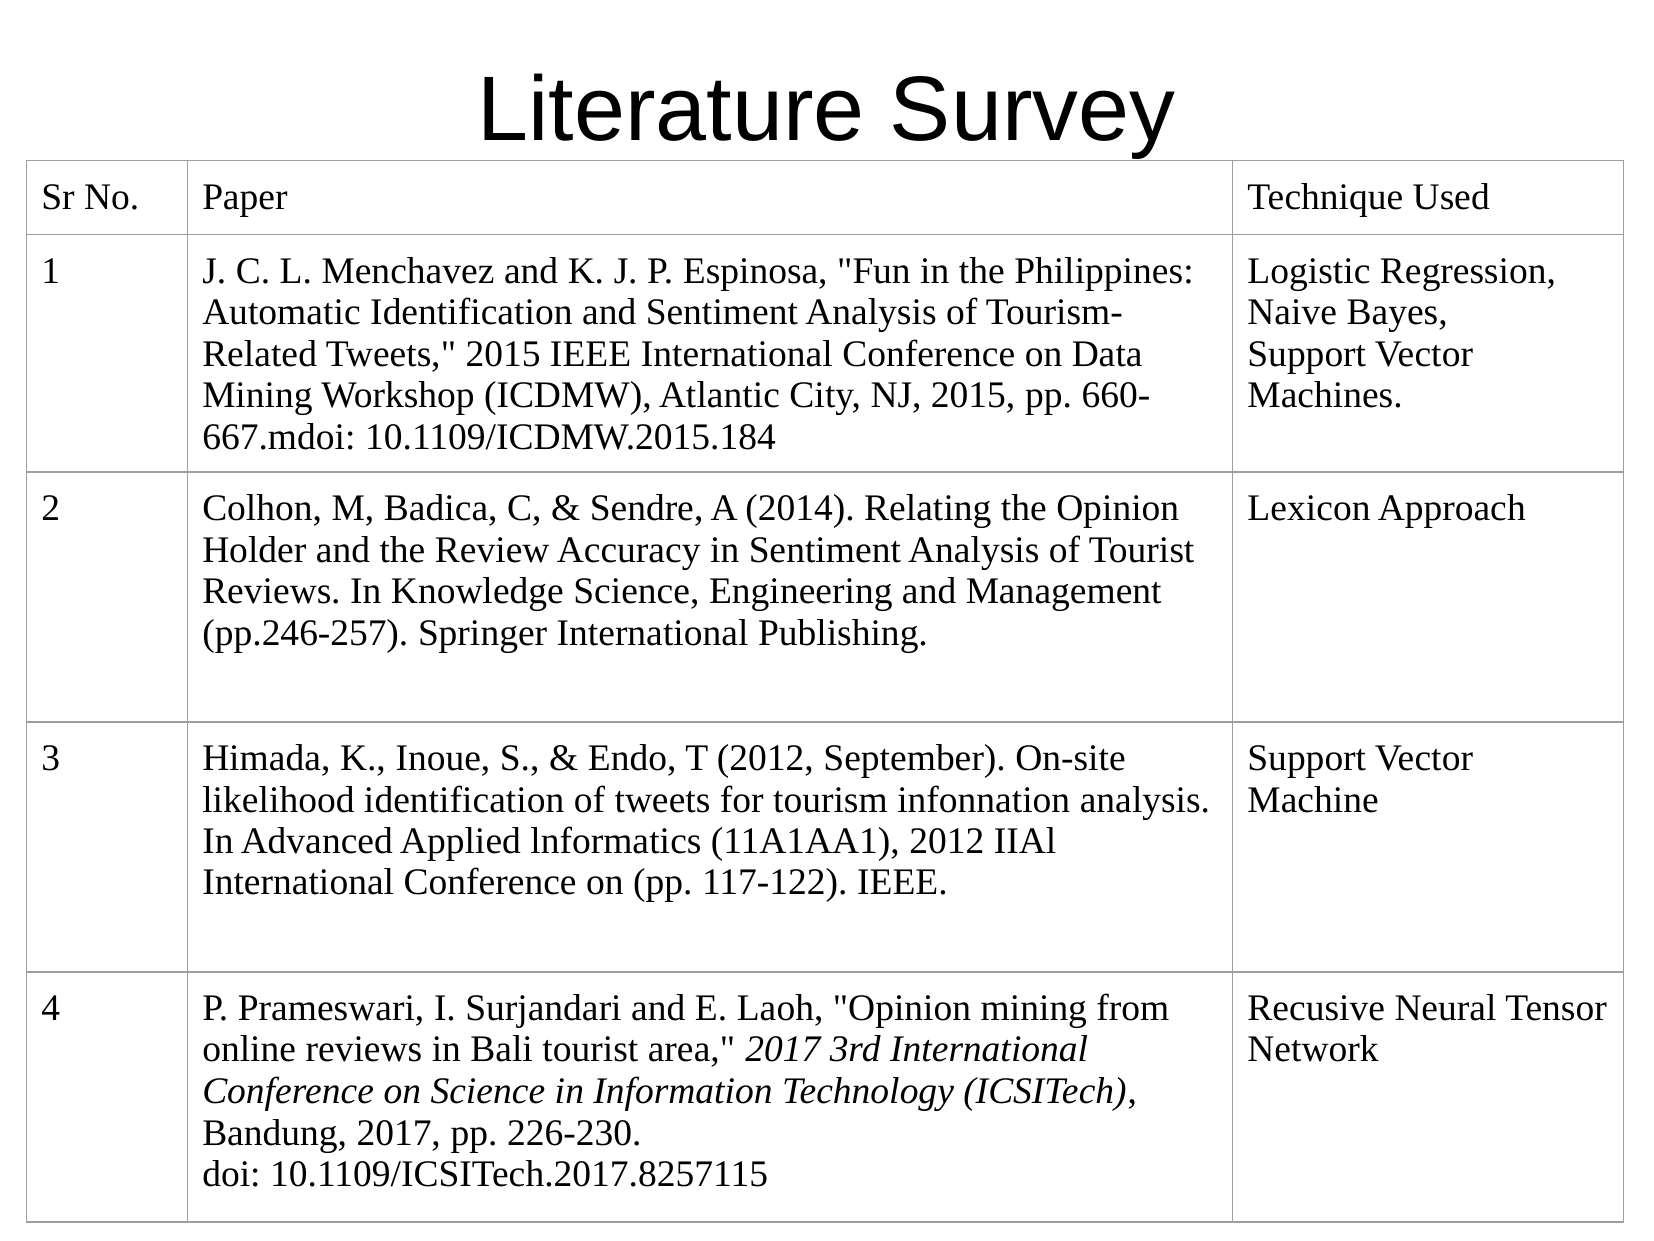

Literature Survey
| Sr No. | Paper | Technique Used |
| --- | --- | --- |
| 1 | J. C. L. Menchavez and K. J. P. Espinosa, "Fun in the Philippines: Automatic Identification and Sentiment Analysis of Tourism-Related Tweets," 2015 IEEE International Conference on Data Mining Workshop (ICDMW), Atlantic City, NJ, 2015, pp. 660-667.mdoi: 10.1109/ICDMW.2015.184 | Logistic Regression, Naive Bayes, Support Vector Machines. |
| 2 | Colhon, M, Badica, C, & Sendre, A (2014). Relating the Opinion Holder and the Review Accuracy in Sentiment Analysis of Tourist Reviews. In Knowledge Science, Engineering and Management (pp.246-257). Springer International Publishing. | Lexicon Approach |
| 3 | Himada, K., Inoue, S., & Endo, T (2012, September). On-site likelihood identification of tweets for tourism infonnation analysis. In Advanced Applied lnformatics (11A1AA1), 2012 IIAl International Conference on (pp. 117-122). IEEE. | Support Vector Machine |
| 4 | P. Prameswari, I. Surjandari and E. Laoh, "Opinion mining from online reviews in Bali tourist area," 2017 3rd International Conference on Science in Information Technology (ICSITech), Bandung, 2017, pp. 226-230. doi: 10.1109/ICSITech.2017.8257115 | Recusive Neural Tensor Network |